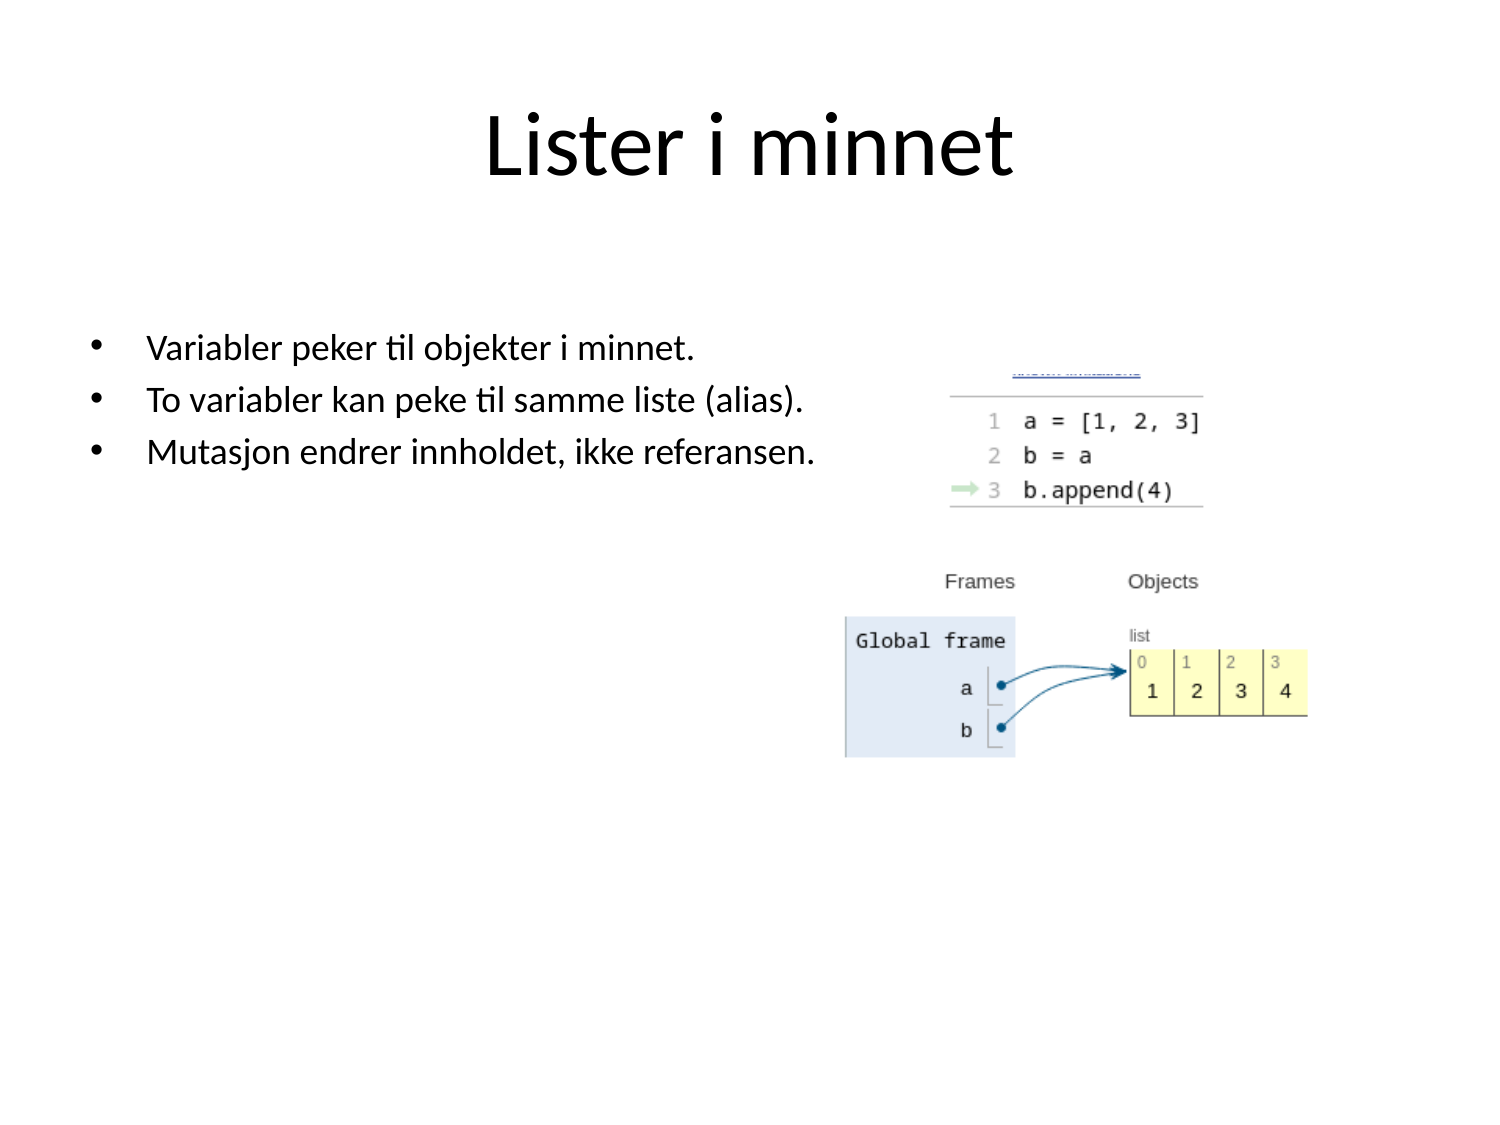

# Lister i minnet
Variabler peker til objekter i minnet.
To variabler kan peke til samme liste (alias).
Mutasjon endrer innholdet, ikke referansen.